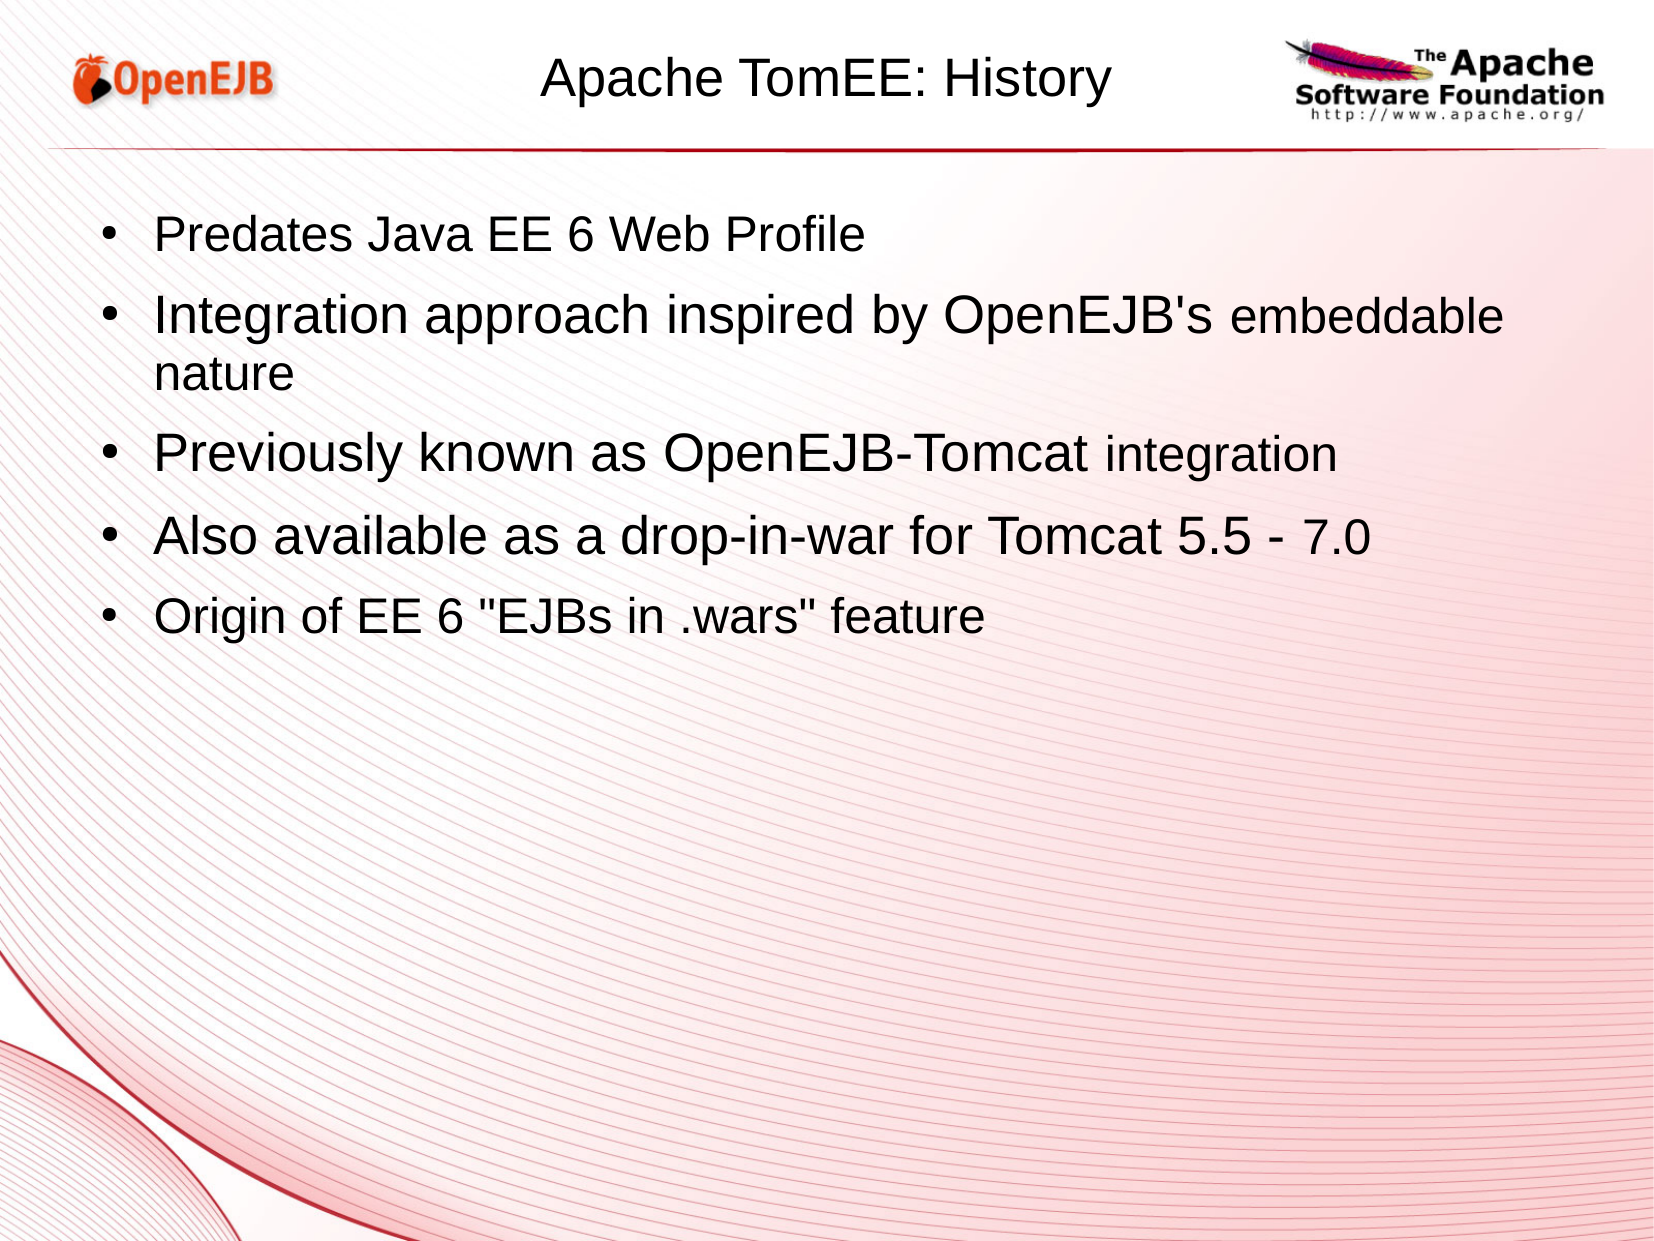

# Apache TomEE: History
Predates Java EE 6 Web Profile
Integration approach inspired by OpenEJB's embeddable nature
Previously known as OpenEJB-Tomcat integration
Also available as a drop-in-war for Tomcat 5.5 - 7.0
Origin of EE 6 "EJBs in .wars" feature